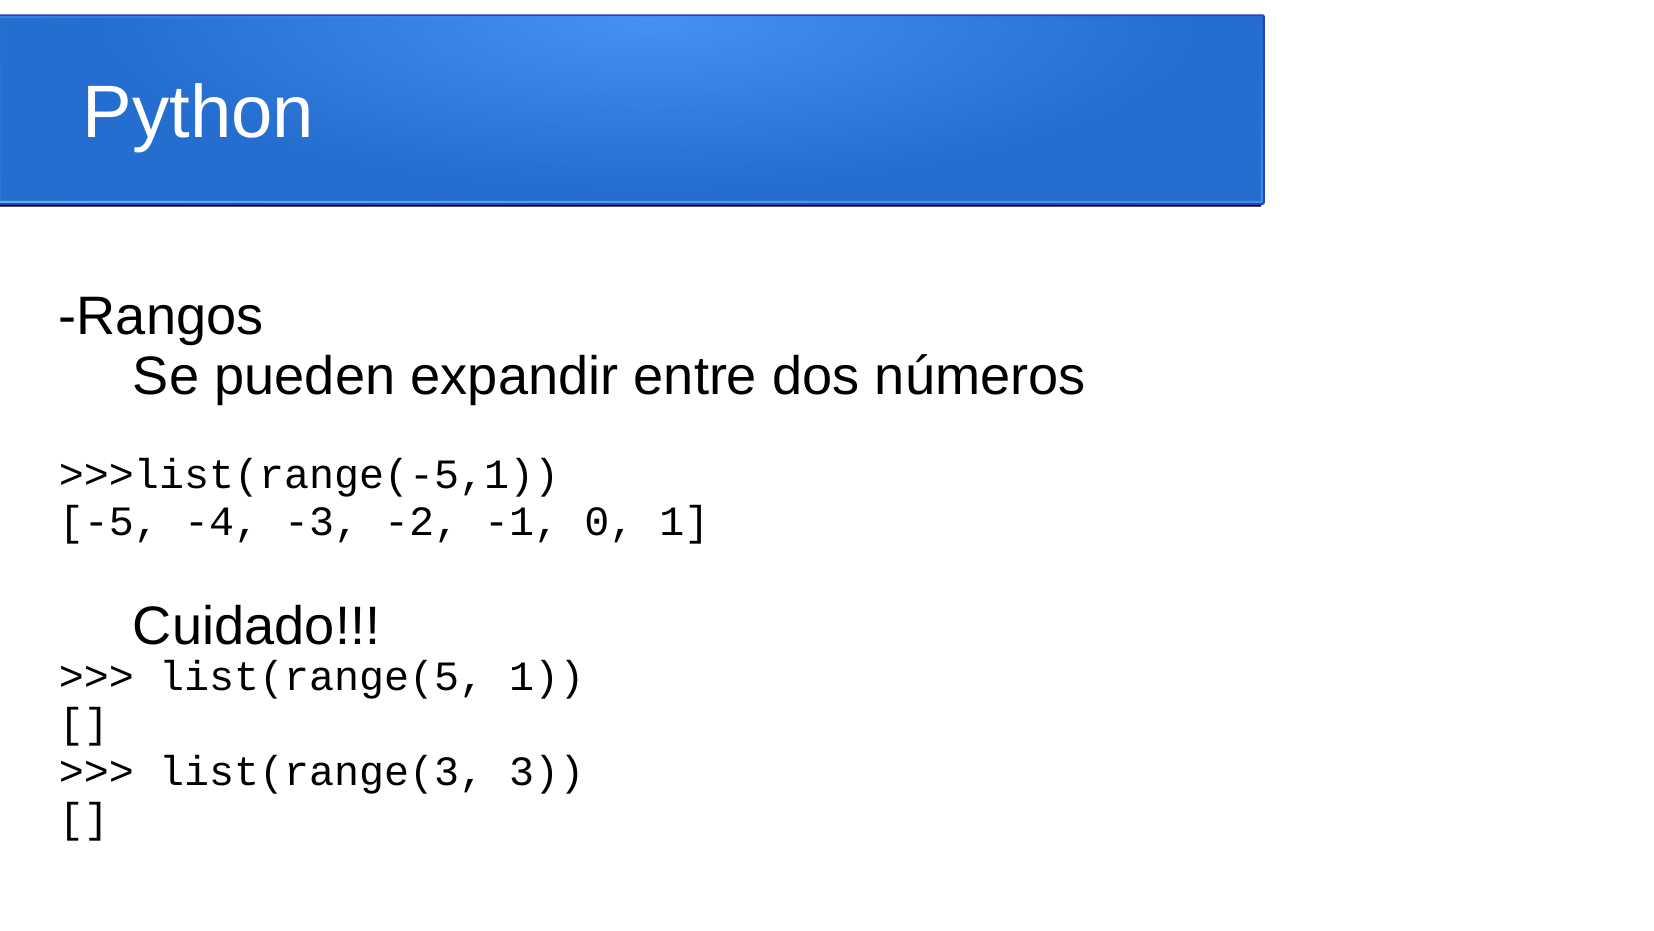

# Python
-Rangos
	Se pueden expandir entre dos números
>>>list(range(-5,1))
[-5, -4, -3, -2, -1, 0, 1]
	Cuidado!!!
>>> list(range(5, 1))
[]
>>> list(range(3, 3))
[]